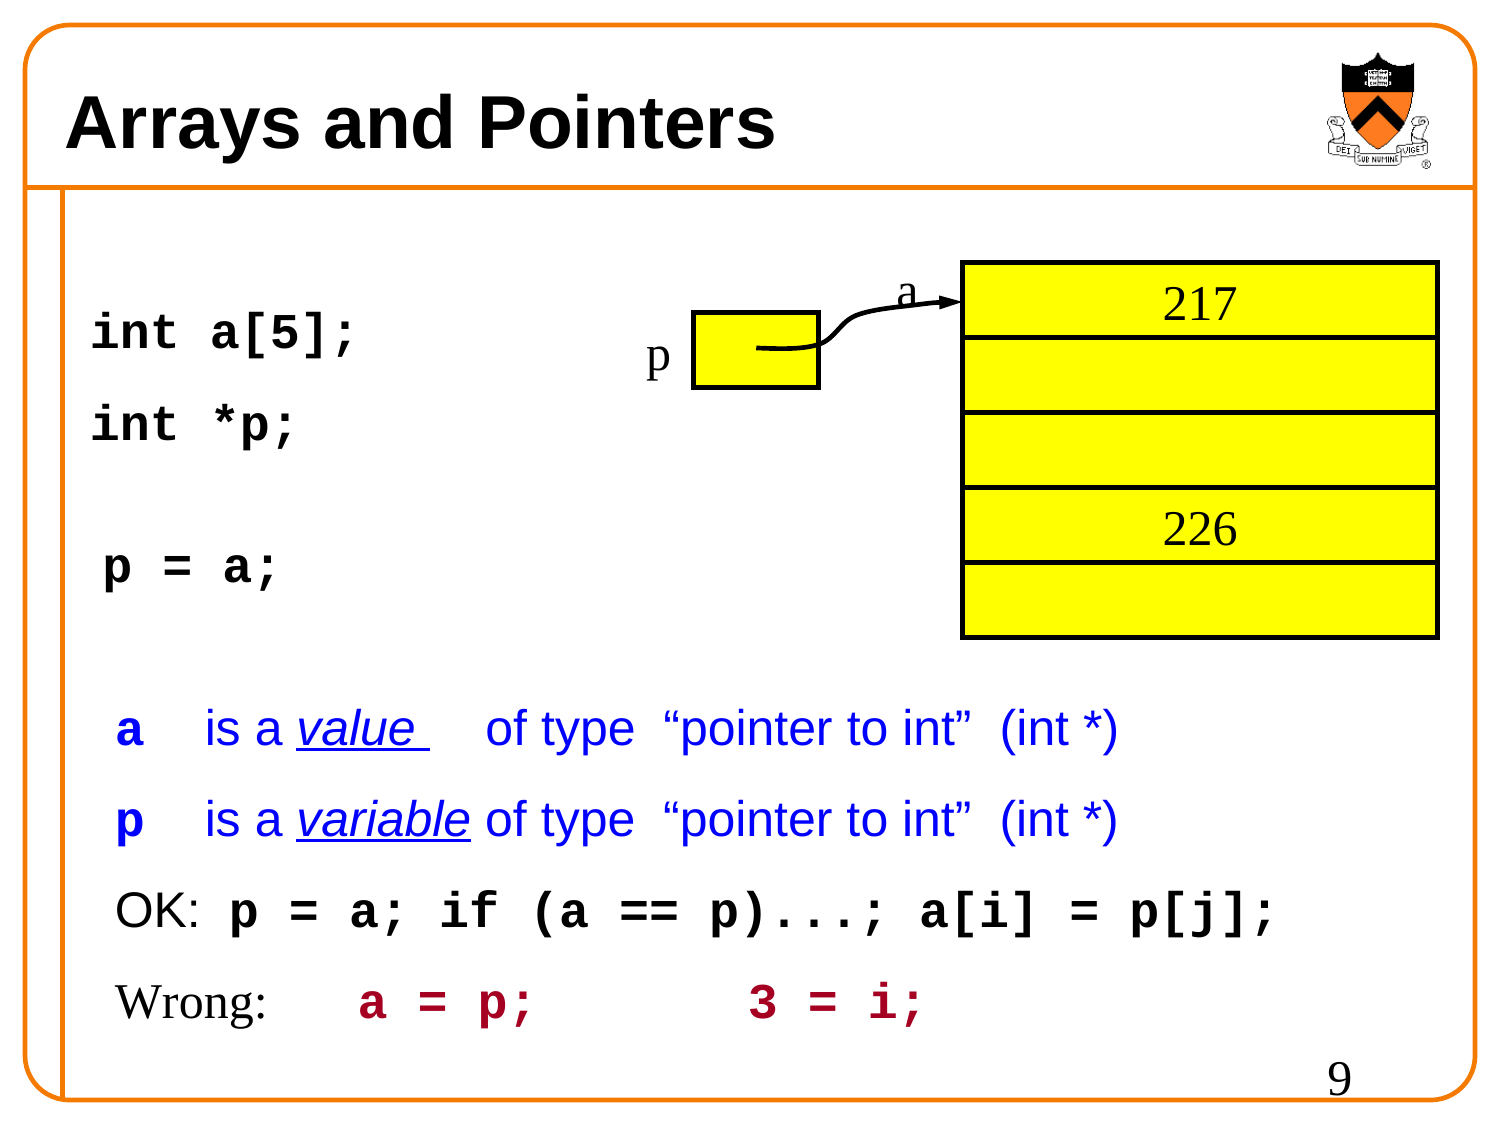

# Arrays and Pointers
int a[5];
int *p;
a
217
p
226
p = a;
a is a value of type “pointer to int” (int *)
p is a variable of type “pointer to int” (int *)
OK: p = a; if (a == p)...; a[i] = p[j];
Wrong: a = p; 3 = i;
9